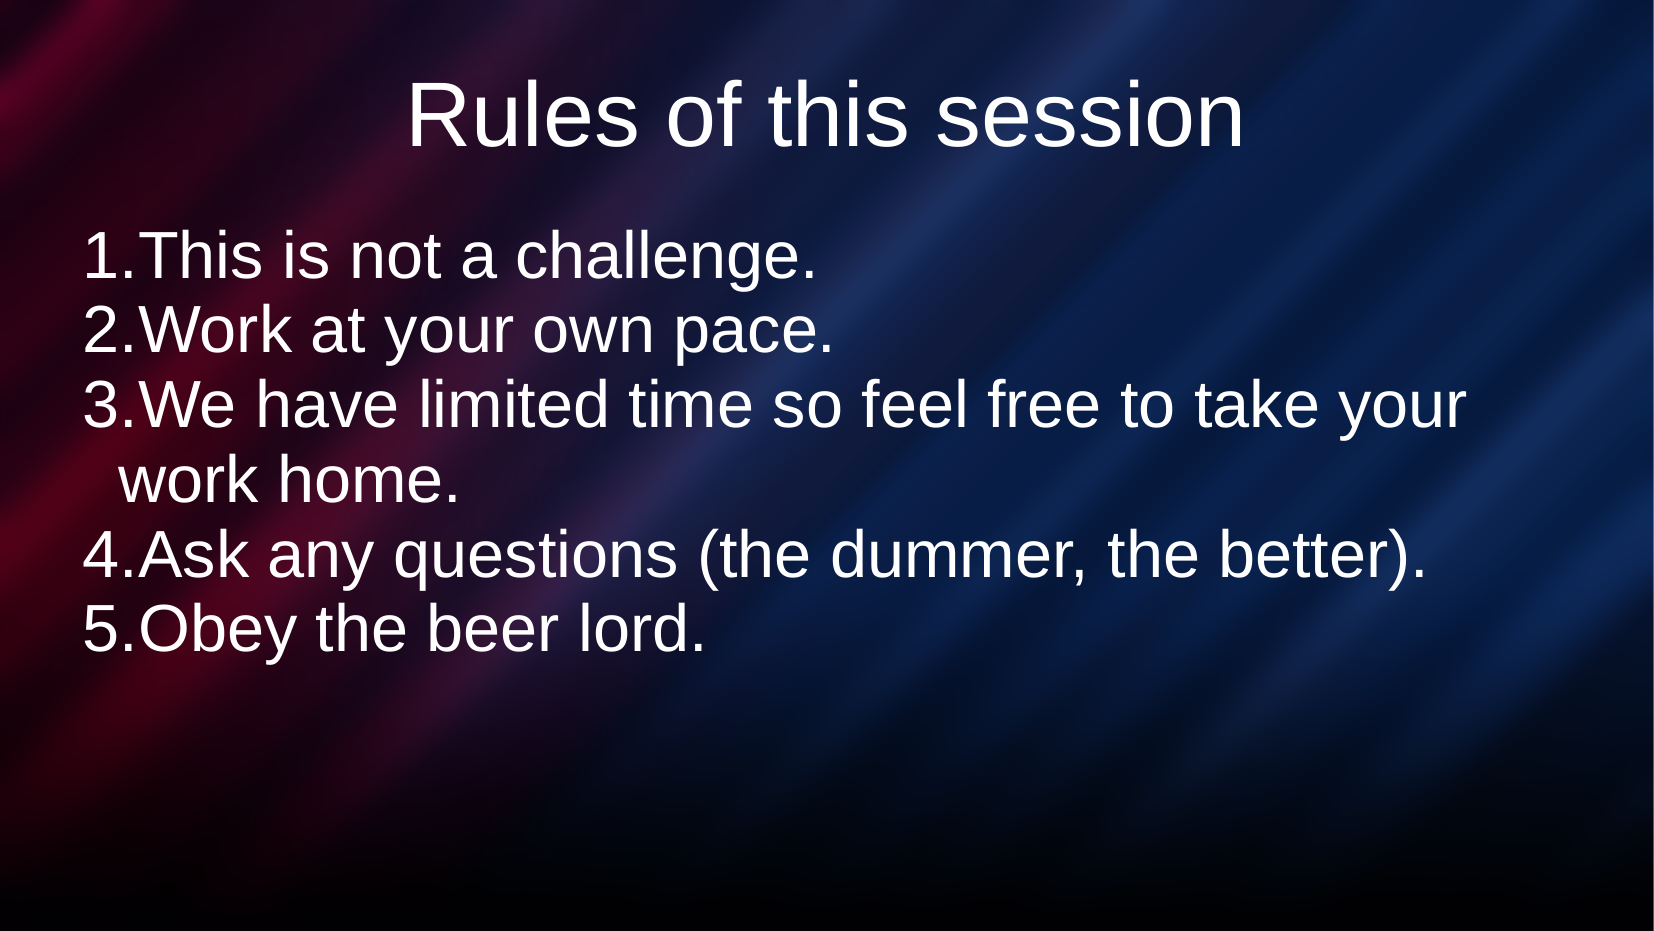

# Rules of this session
This is not a challenge.
Work at your own pace.
We have limited time so feel free to take your work home.
Ask any questions (the dummer, the better).
Obey the beer lord.